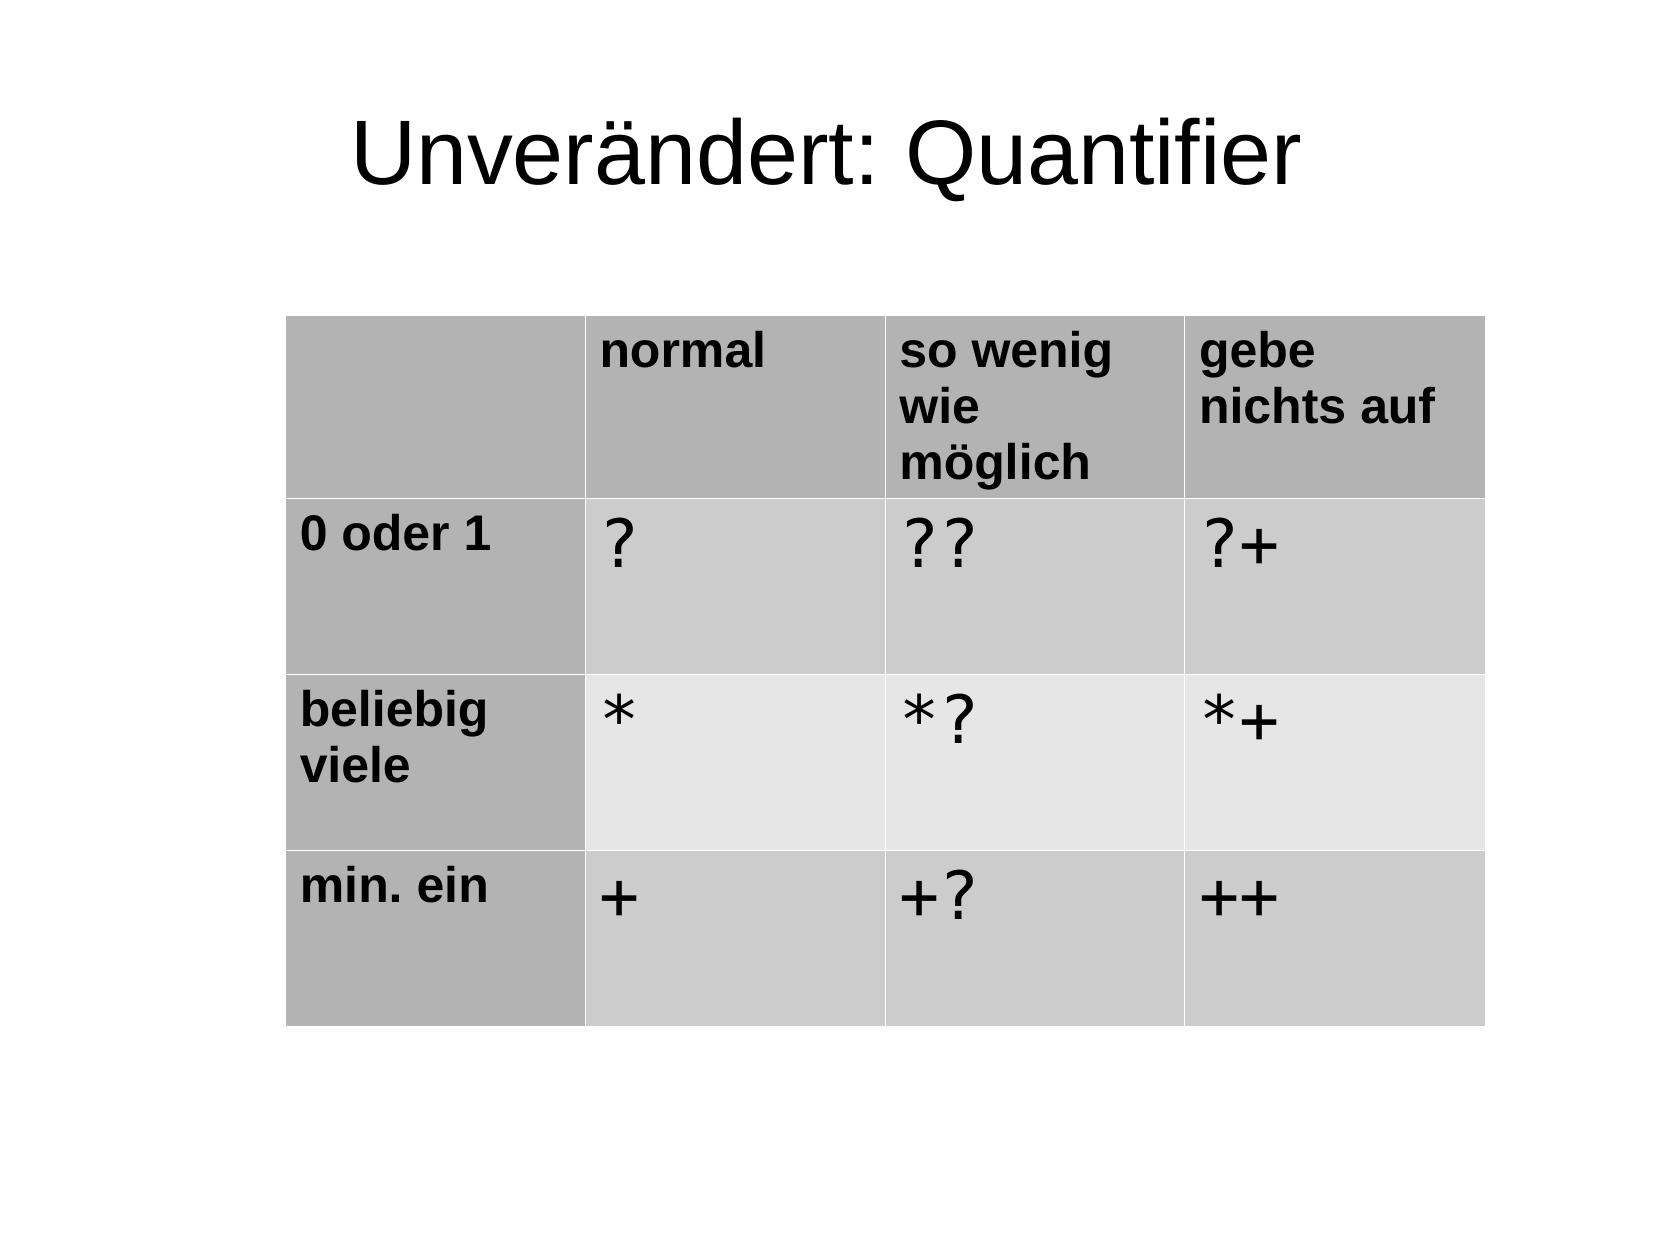

# Unverändert: Quantifier
| | normal | so wenig wie möglich | gebe nichts auf |
| --- | --- | --- | --- |
| 0 oder 1 | ? | ?? | ?+ |
| beliebig viele | \* | \*? | \*+ |
| min. ein | + | +? | ++ |